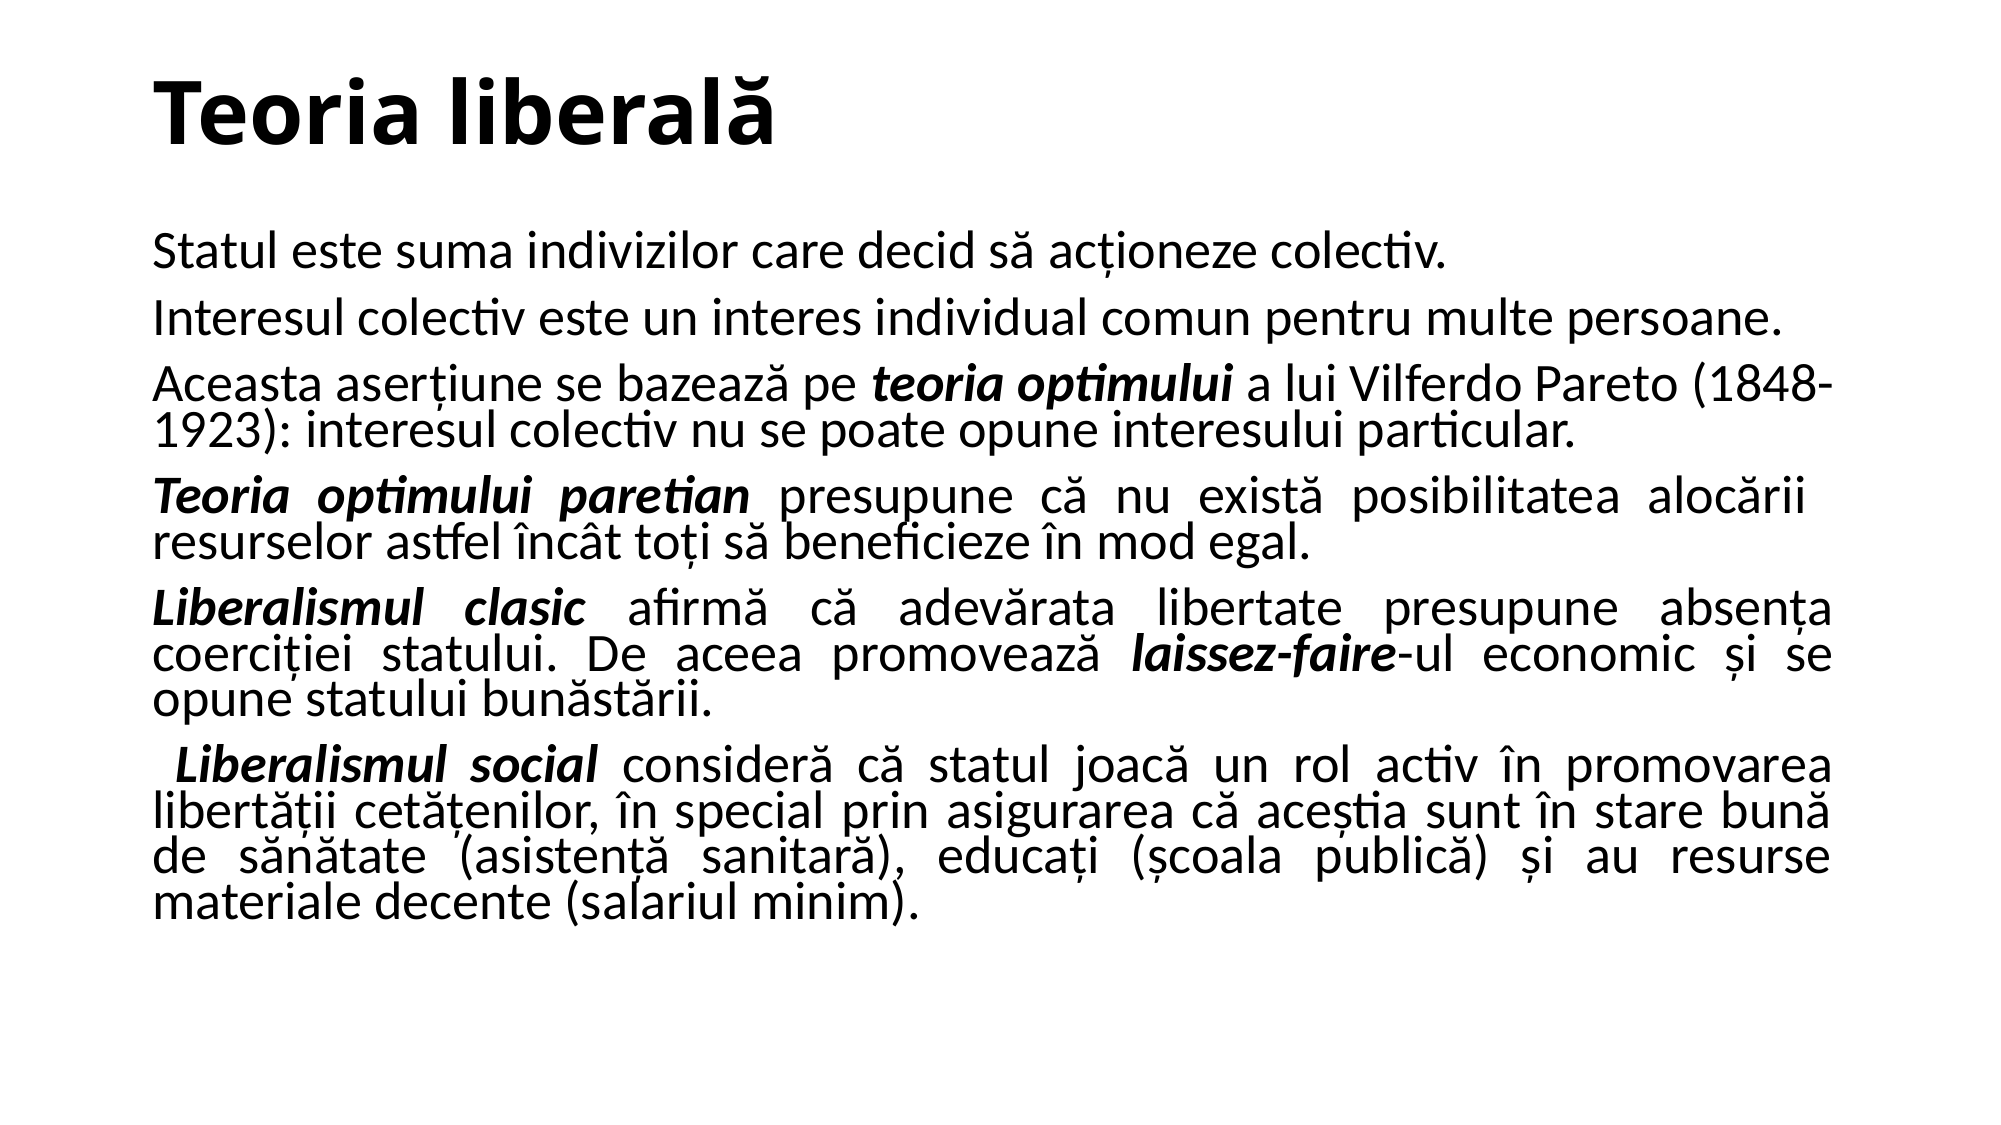

# Teoria liberală
Statul este suma indivizilor care decid să acționeze colectiv.
Interesul colectiv este un interes individual comun pentru multe persoane.
Aceasta aserțiune se bazează pe teoria optimului a lui Vilferdo Pareto (1848-1923): interesul colectiv nu se poate opune interesului particular.
Teoria optimului paretian presupune că nu există posibilitatea alocării resurselor astfel încât toți să beneficieze în mod egal.
Liberalismul clasic afirmă că adevărata libertate presupune absența coerciției statului. De aceea promovează laissez-faire-ul economic și se opune statului bunăstării.
 Liberalismul social consideră că statul joacă un rol activ în promovarea libertății cetățenilor, în special prin asigurarea că aceștia sunt în stare bună de sănătate (asistență sanitară), educați (școala publică) și au resurse materiale decente (salariul minim).